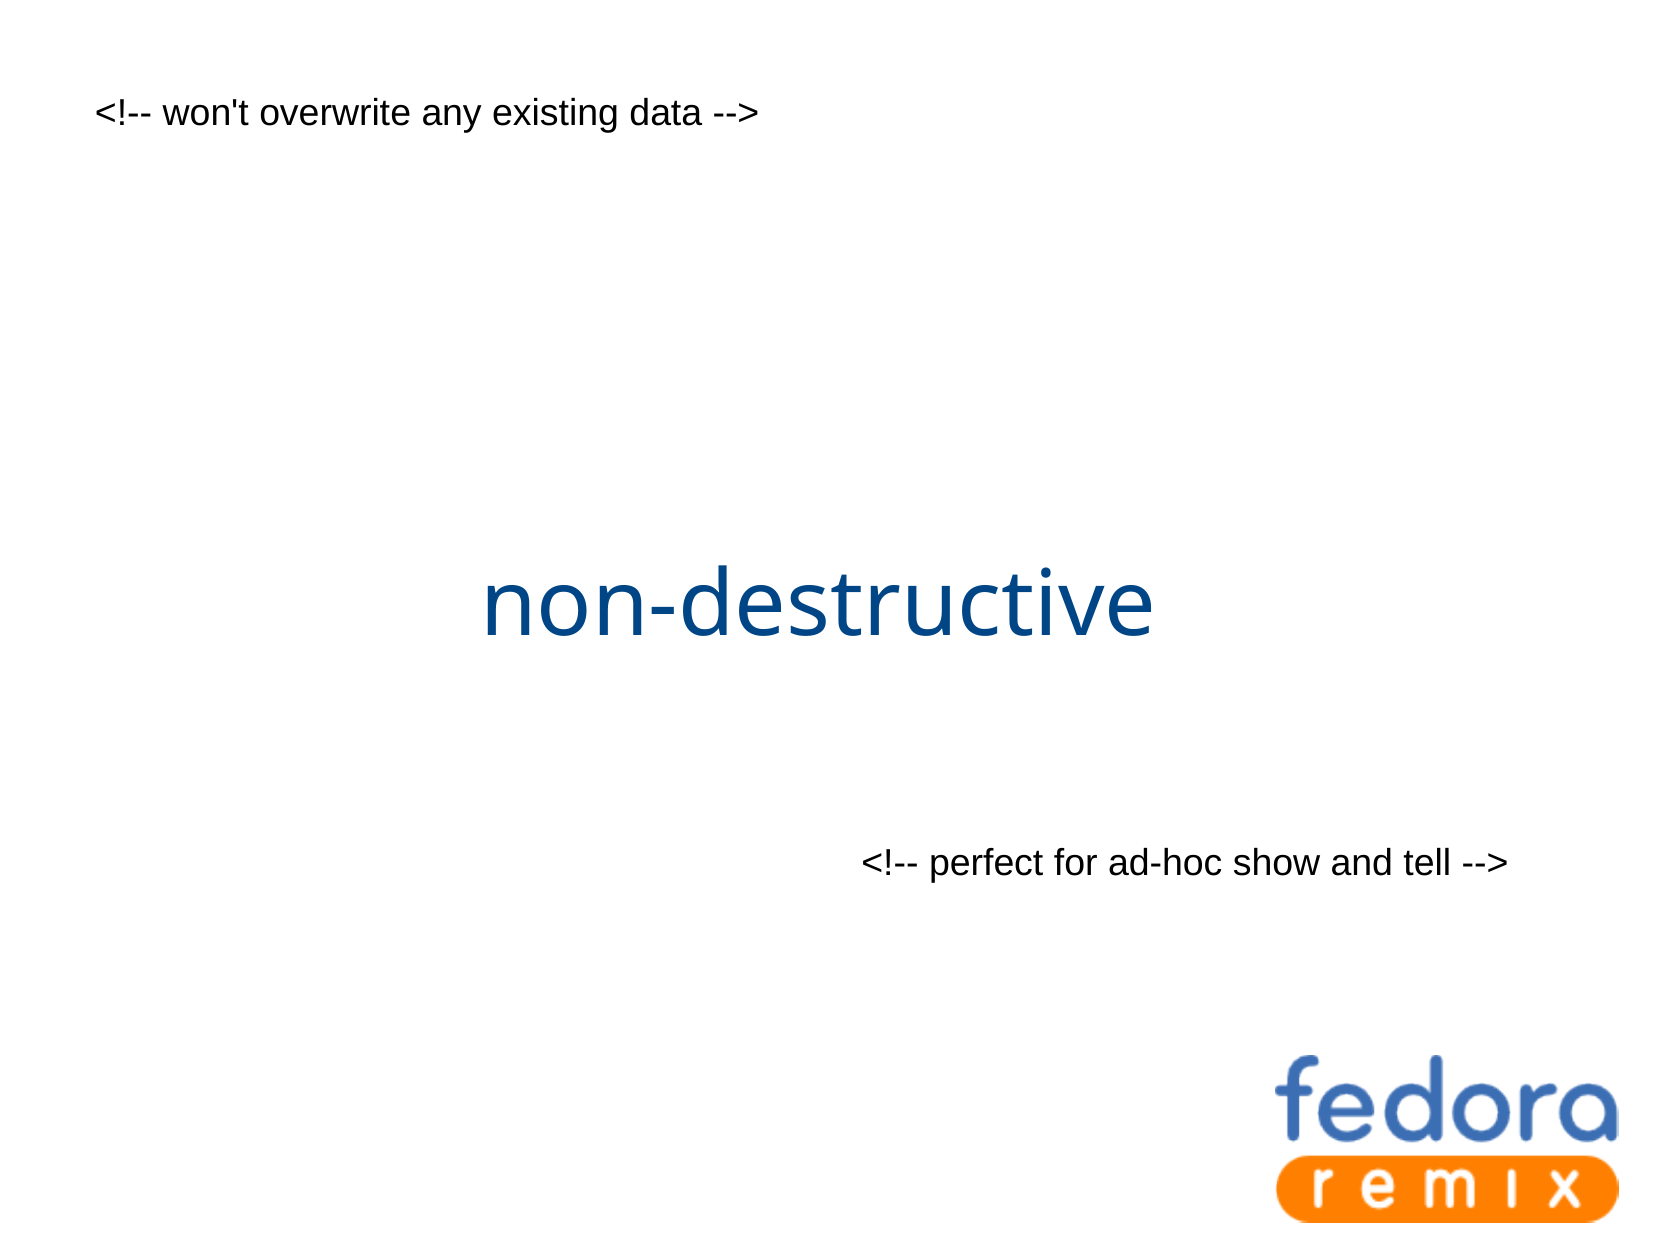

<!-- won't overwrite any existing data -->
# non-destructive
<!-- perfect for ad-hoc show and tell -->